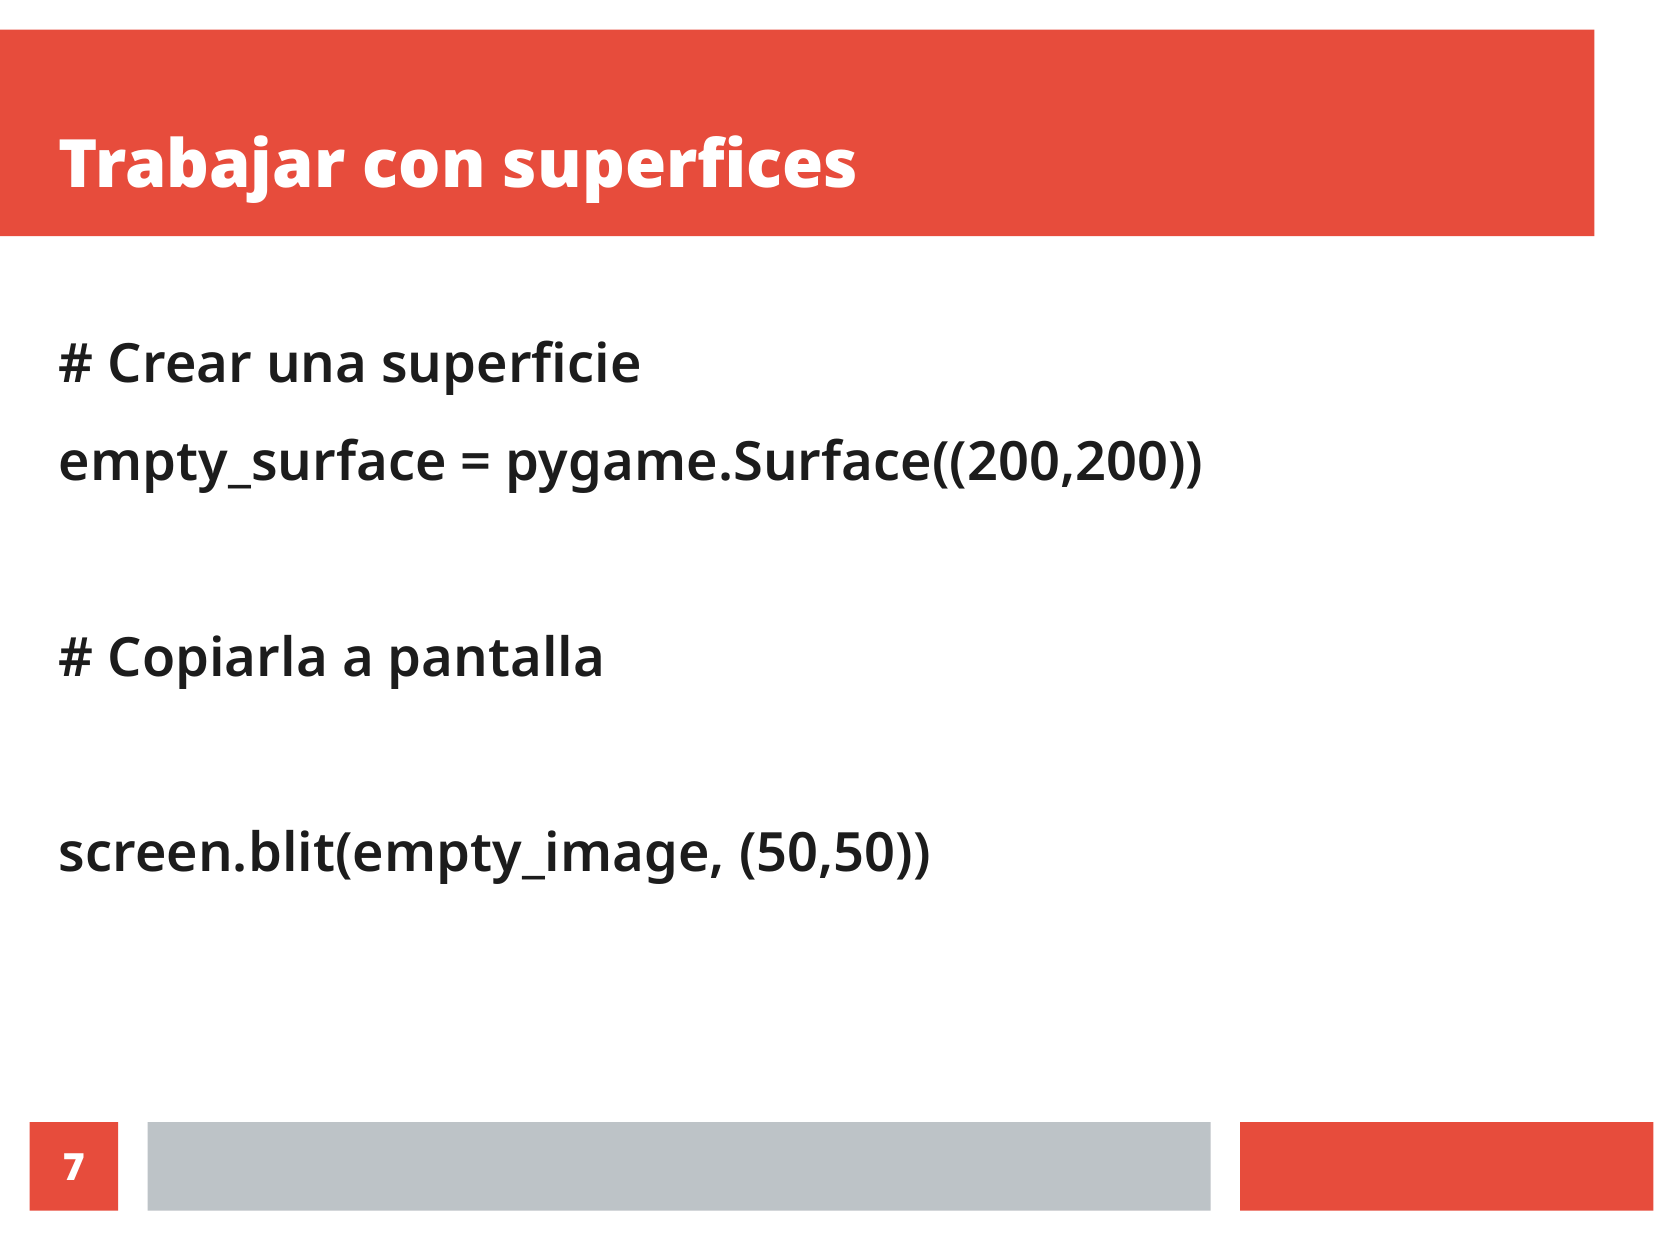

# Trabajar con superfices
# Crear una superficie
empty_surface = pygame.Surface((200,200))
# Copiarla a pantalla
screen.blit(empty_image, (50,50))
7